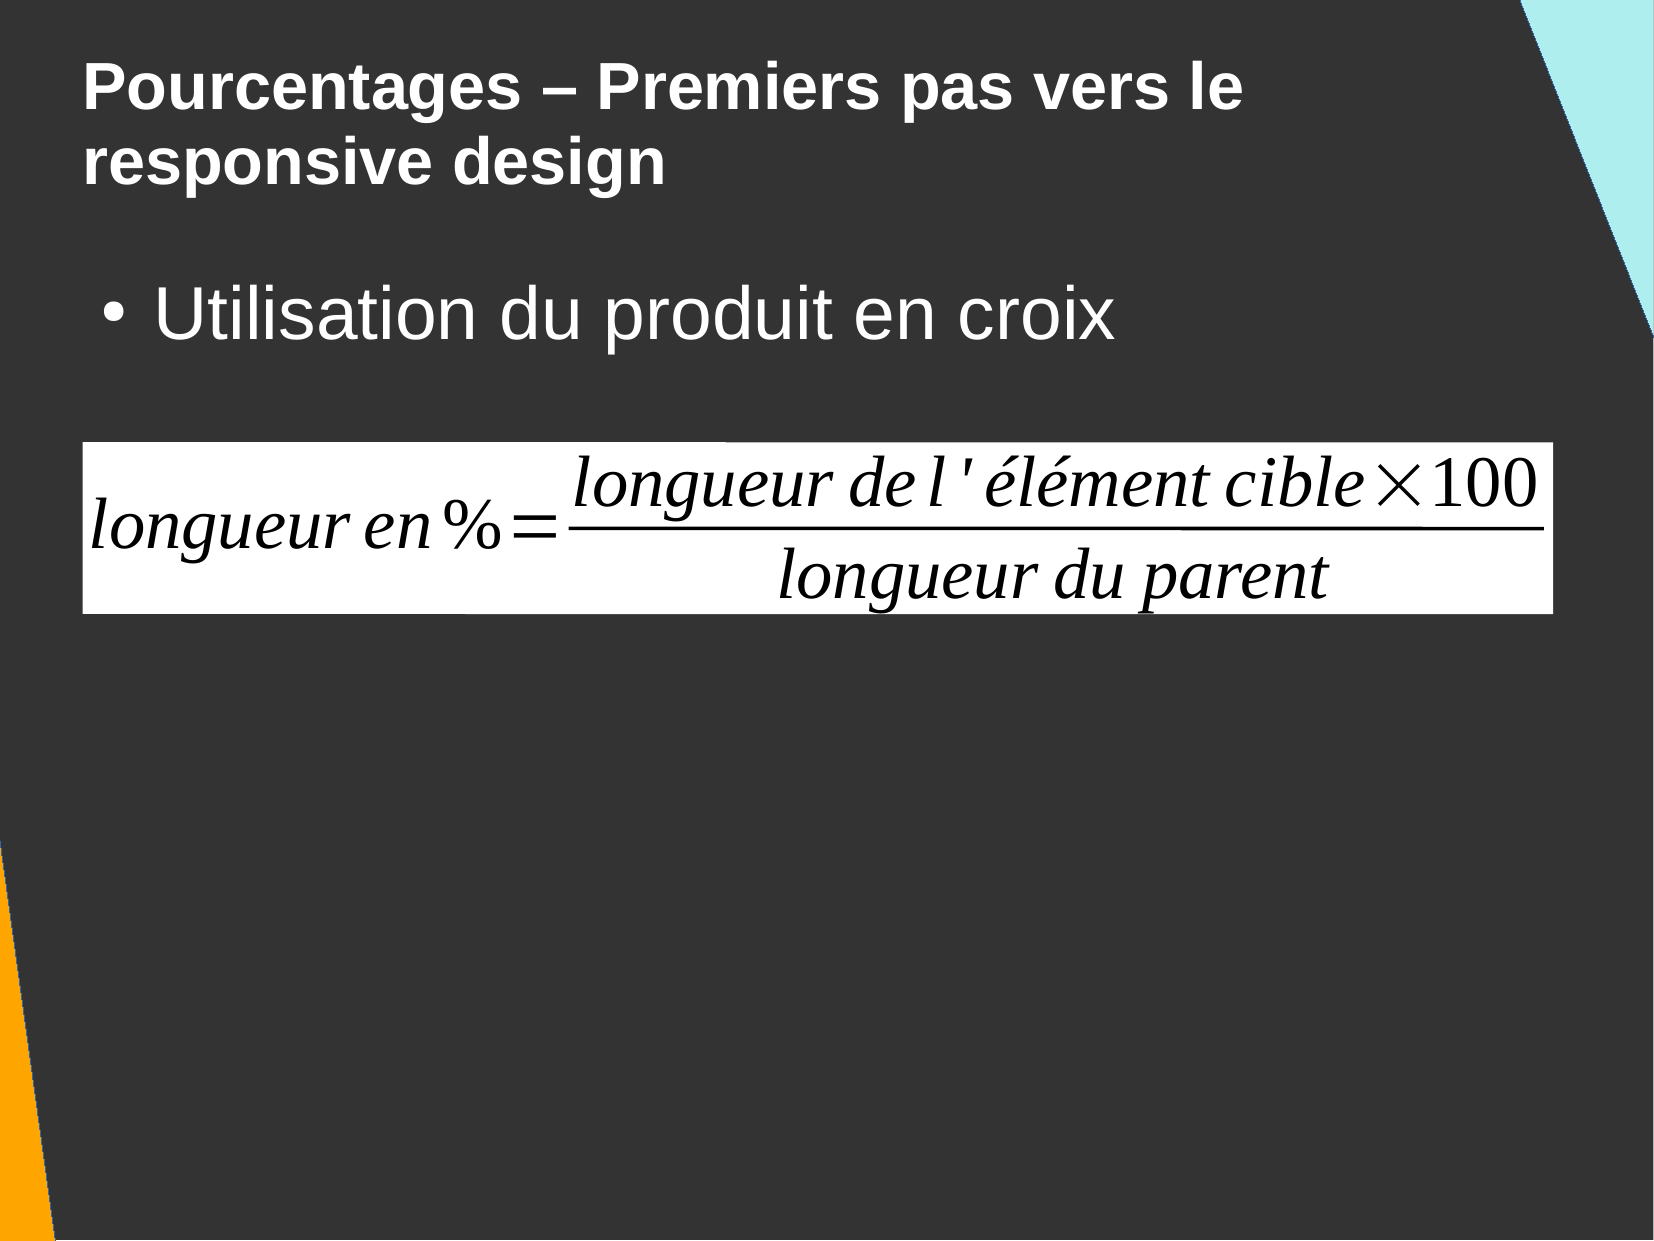

# Pourcentages – Premiers pas vers le responsive design
Utilisation du produit en croix